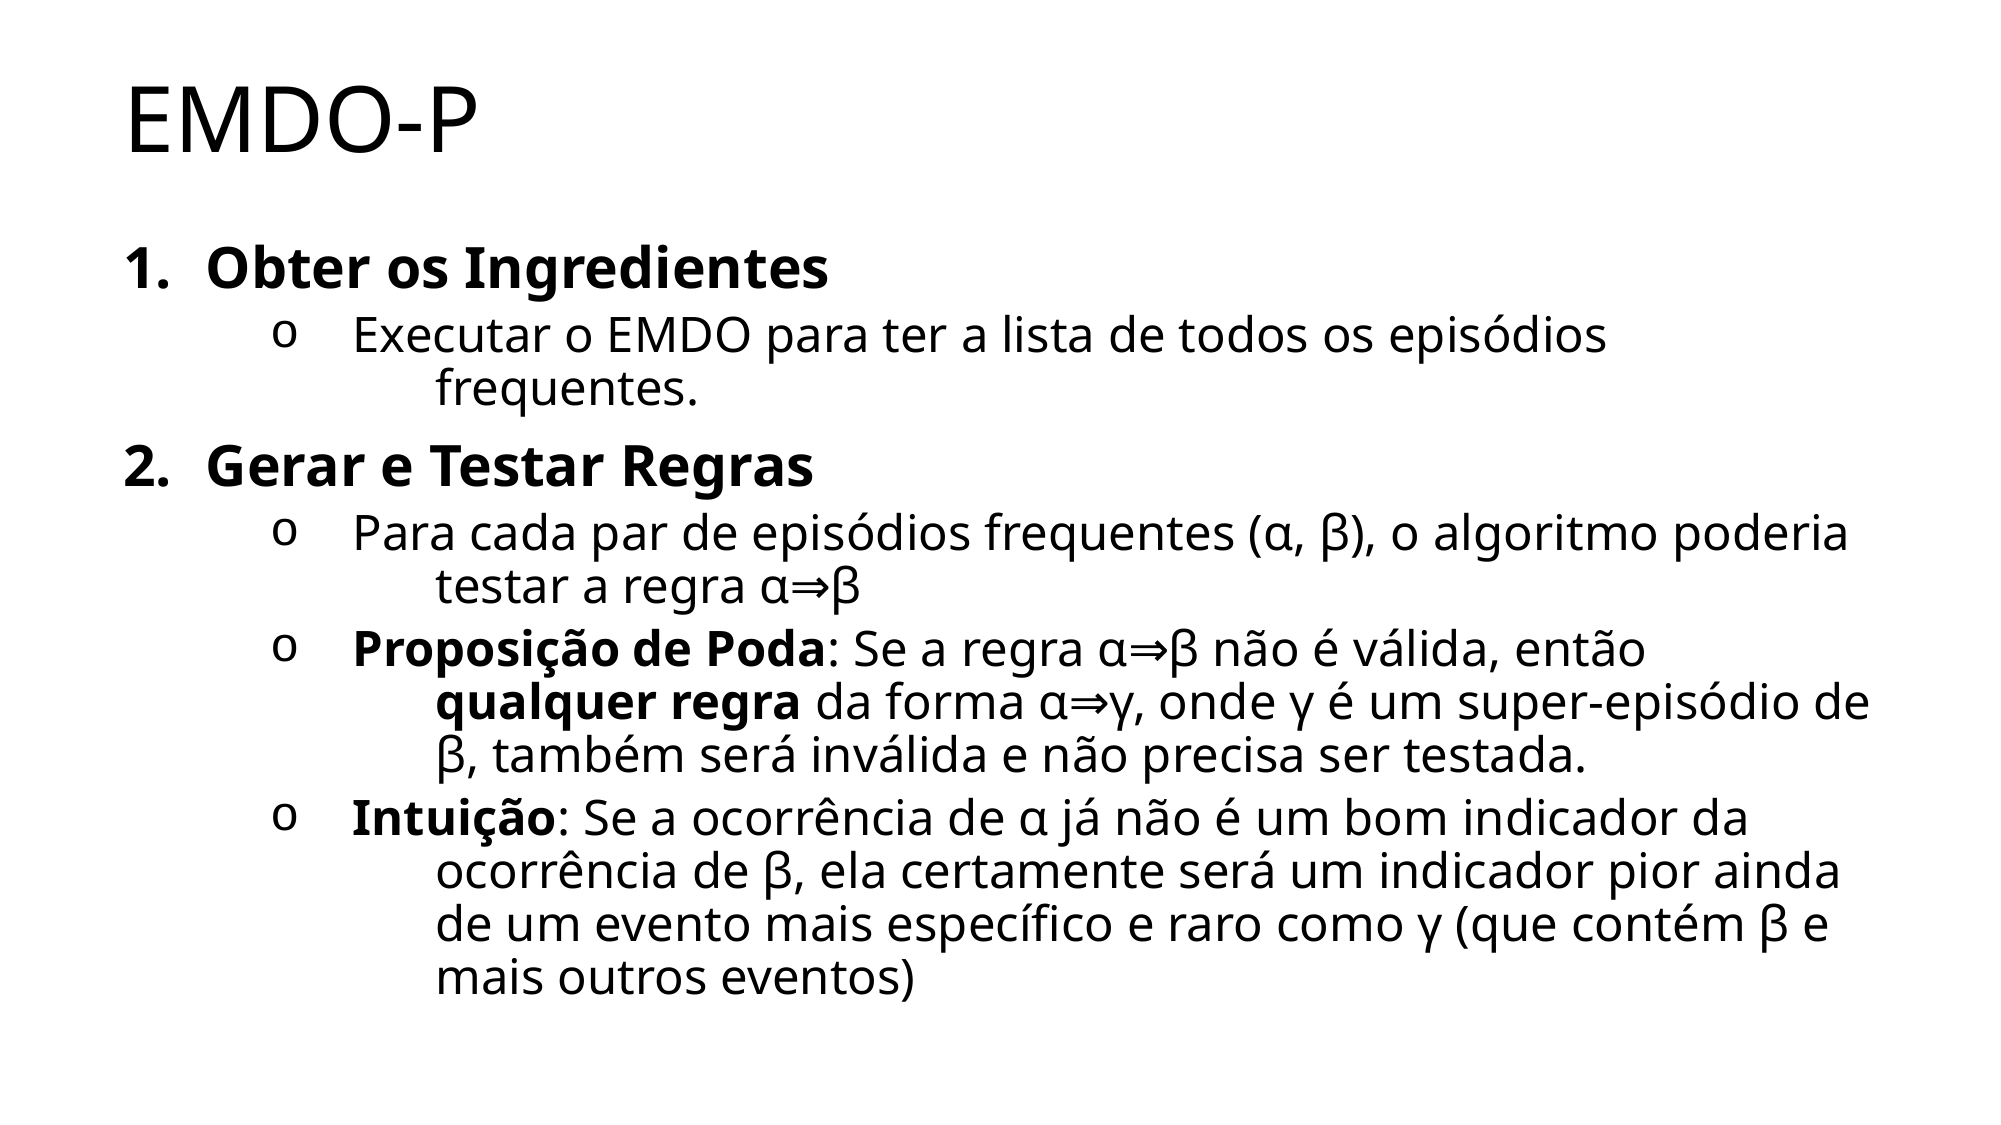

# EMDO-P
Obter os Ingredientes
Executar o EMDO para ter a lista de todos os episódios frequentes.
Gerar e Testar Regras
Para cada par de episódios frequentes (α, β), o algoritmo poderia testar a regra α⇒β
Proposição de Poda: Se a regra α⇒β não é válida, então qualquer regra da forma α⇒γ, onde γ é um super-episódio de β, também será inválida e não precisa ser testada.
Intuição: Se a ocorrência de α já não é um bom indicador da ocorrência de β, ela certamente será um indicador pior ainda de um evento mais específico e raro como γ (que contém β e mais outros eventos)